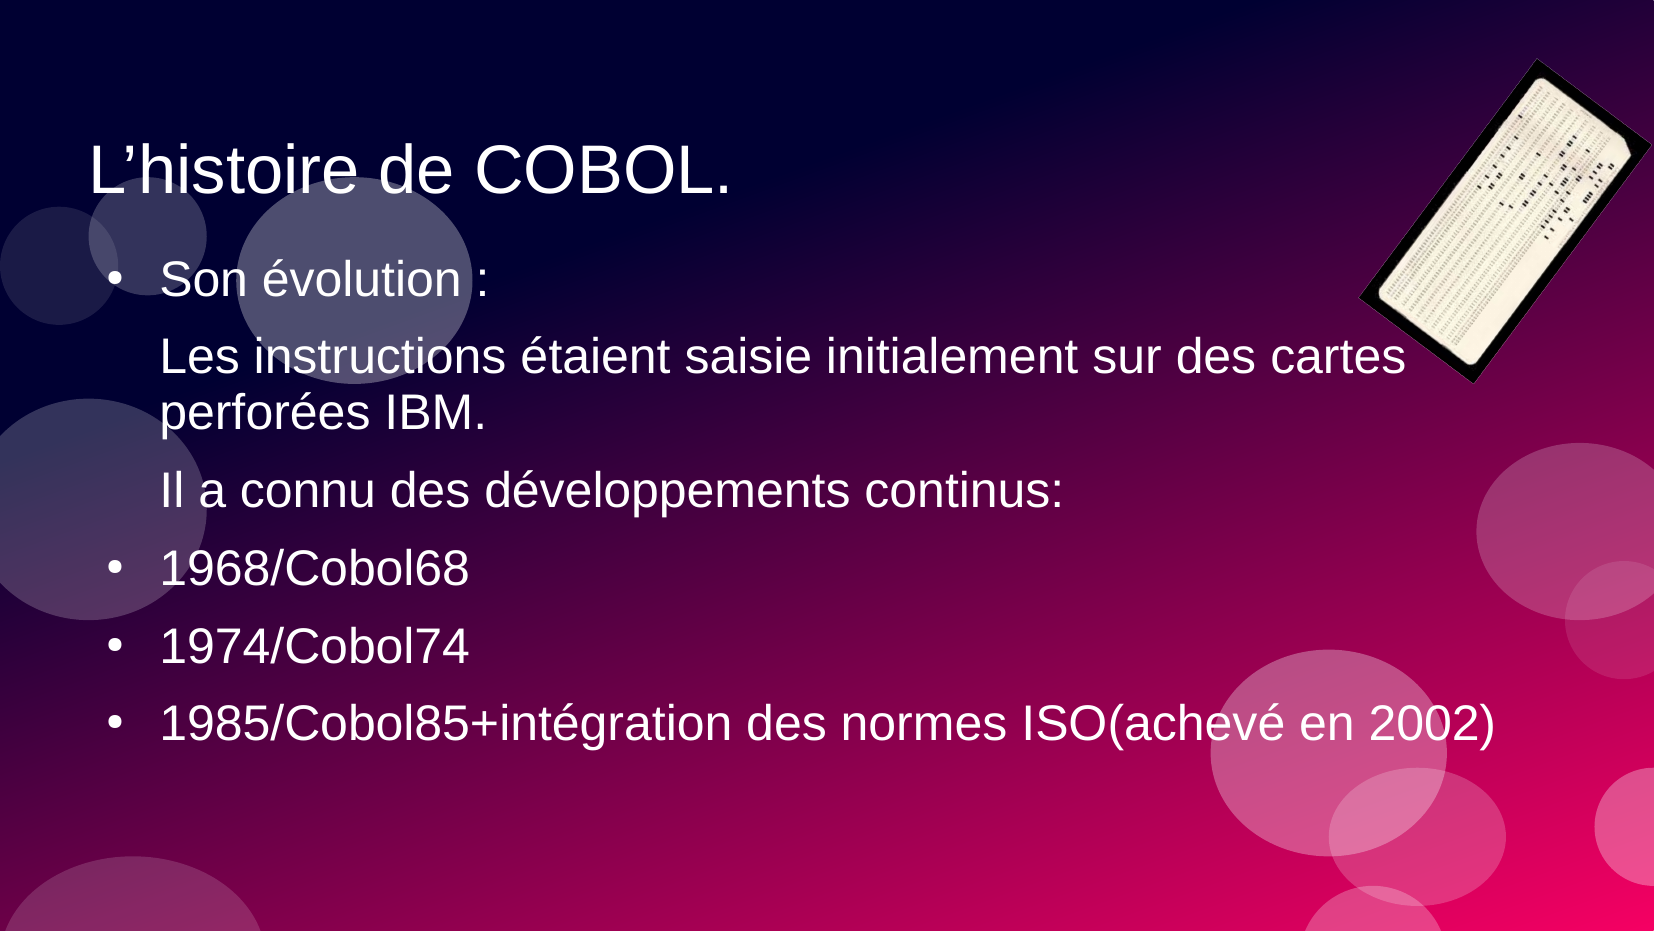

# L’histoire de COBOL.
Son évolution :
Les instructions étaient saisie initialement sur des cartes perforées IBM.
Il a connu des développements continus:
1968/Cobol68
1974/Cobol74
1985/Cobol85+intégration des normes ISO(achevé en 2002)